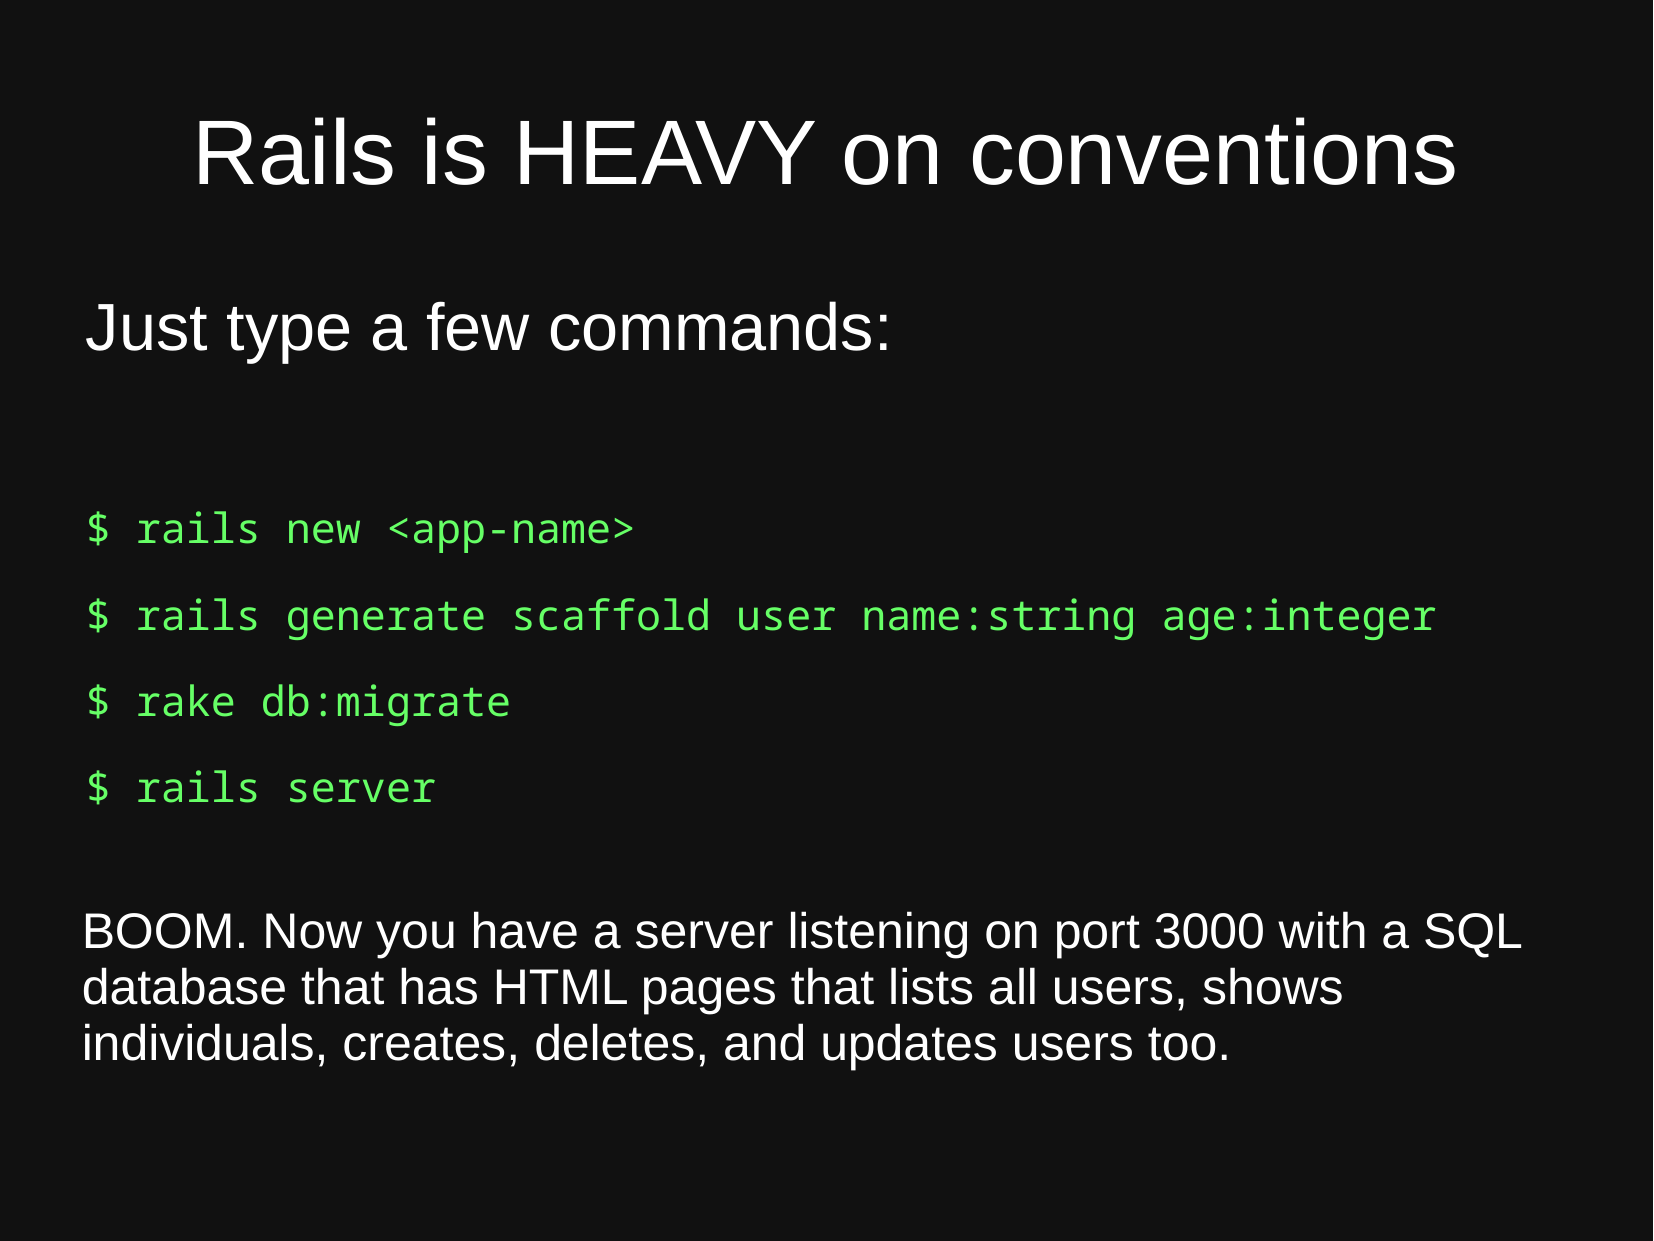

# Rails is HEAVY on conventions
Just type a few commands:
$ rails new <app-name>
$ rails generate scaffold user name:string age:integer
$ rake db:migrate
$ rails server
BOOM. Now you have a server listening on port 3000 with a SQL database that has HTML pages that lists all users, shows individuals, creates, deletes, and updates users too.